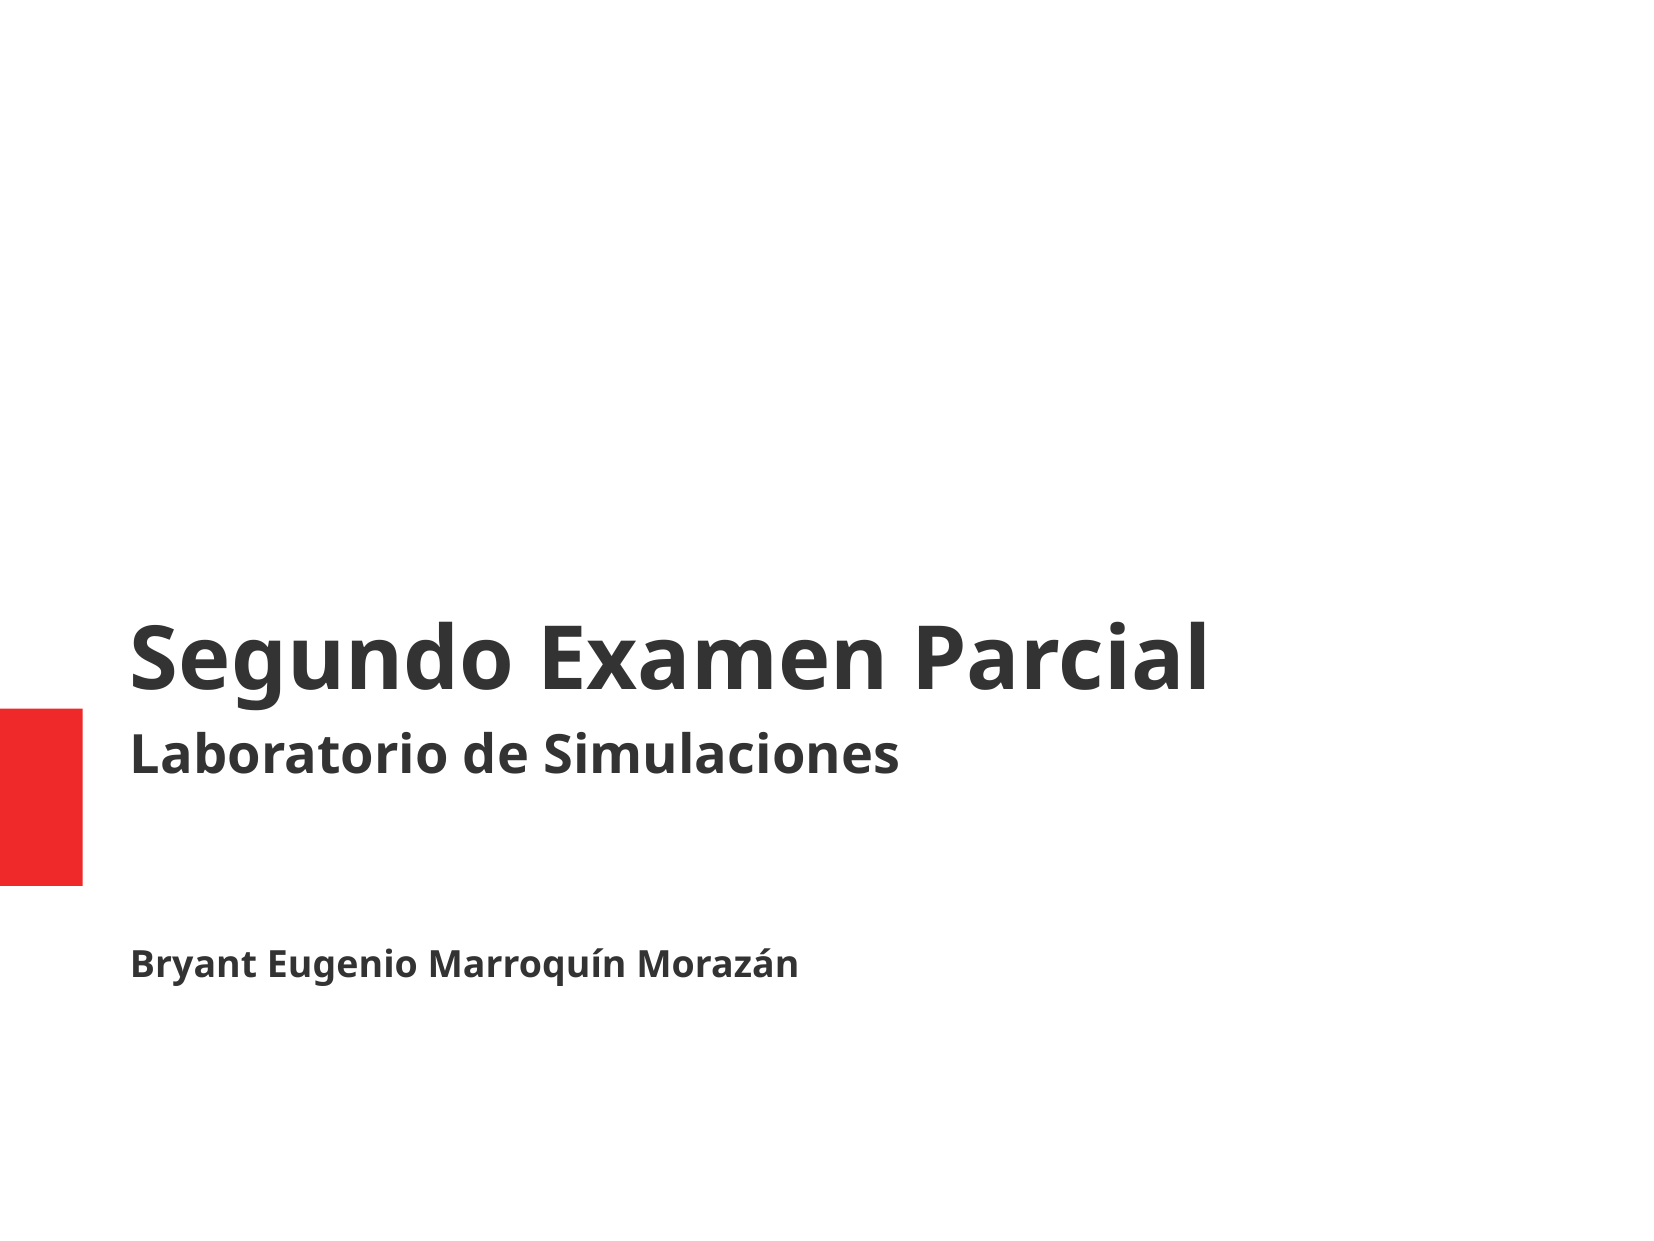

# Segundo Examen Parcial Laboratorio de Simulaciones Bryant Eugenio Marroquín Morazán